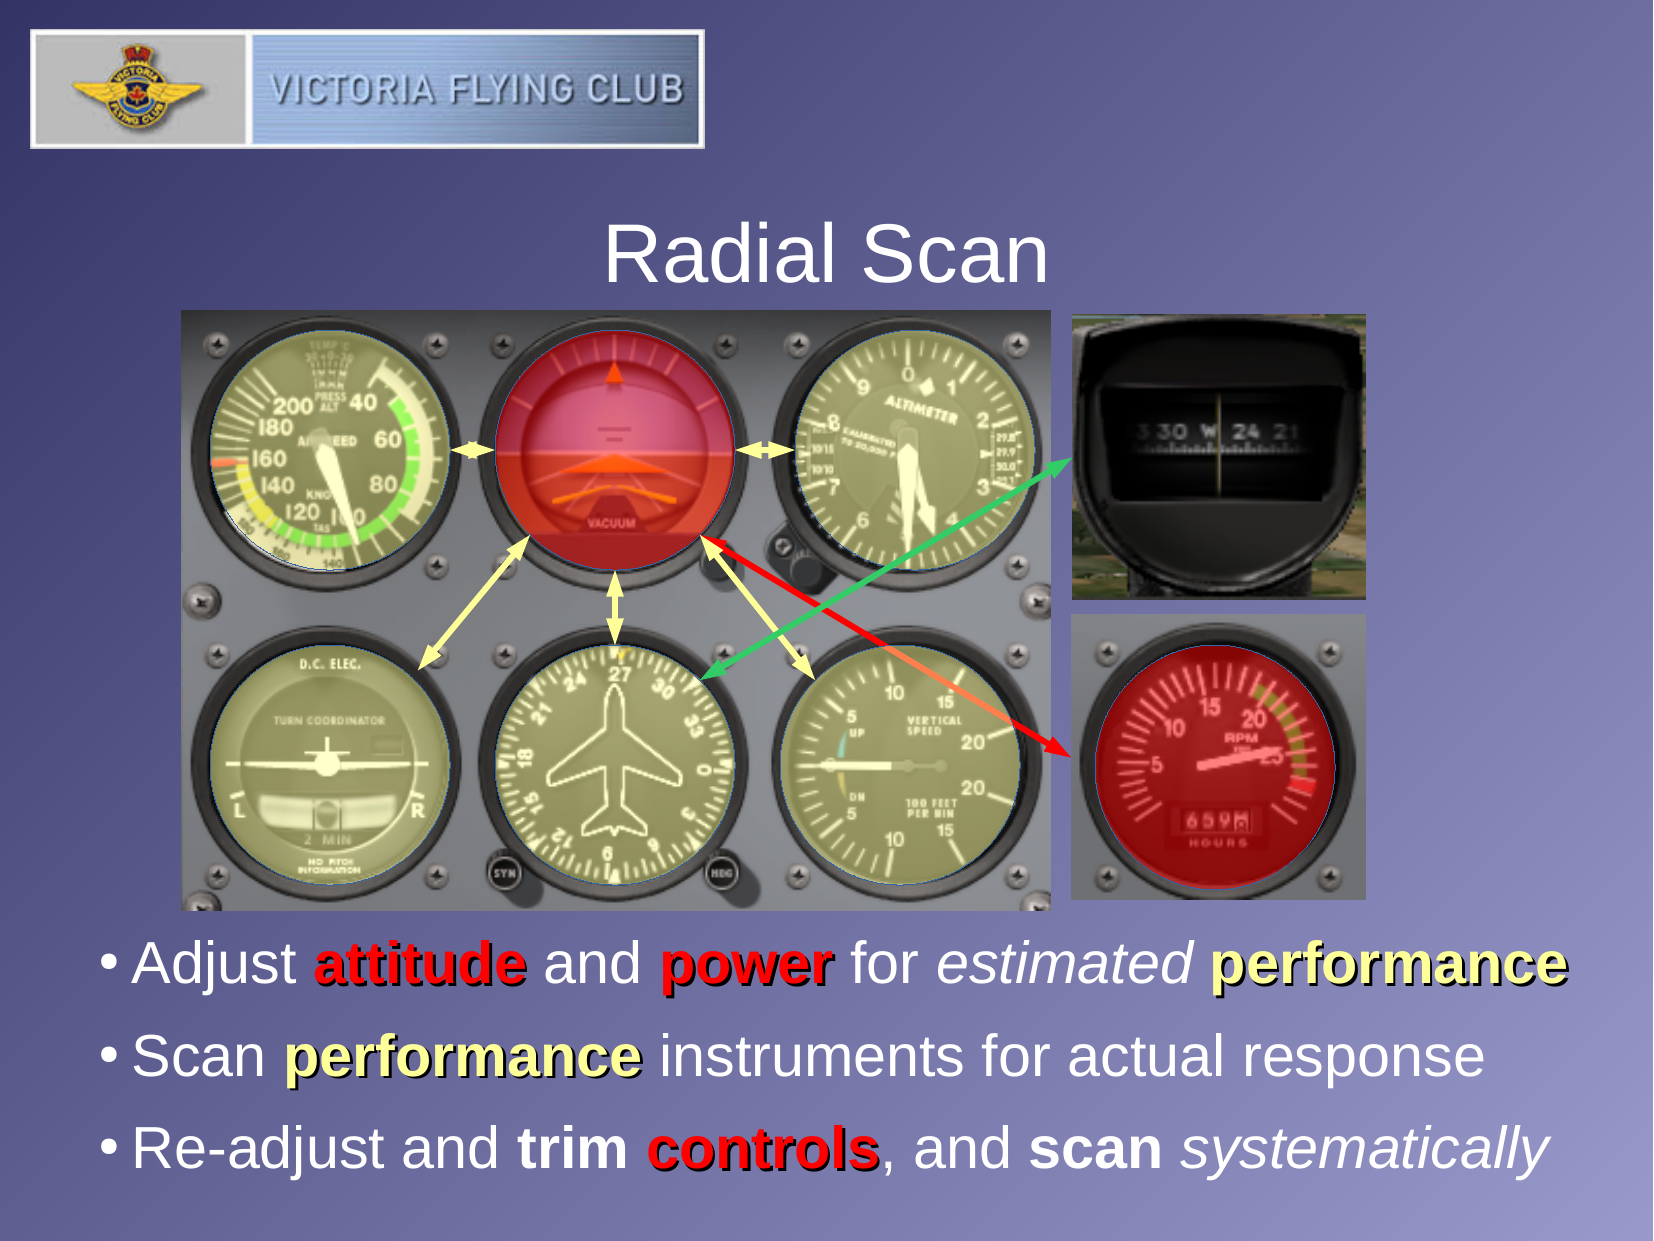

# Radial Scan
Adjust attitude and power for estimated performance
Scan performance instruments for actual response
Re-adjust and trim controls, and scan systematically